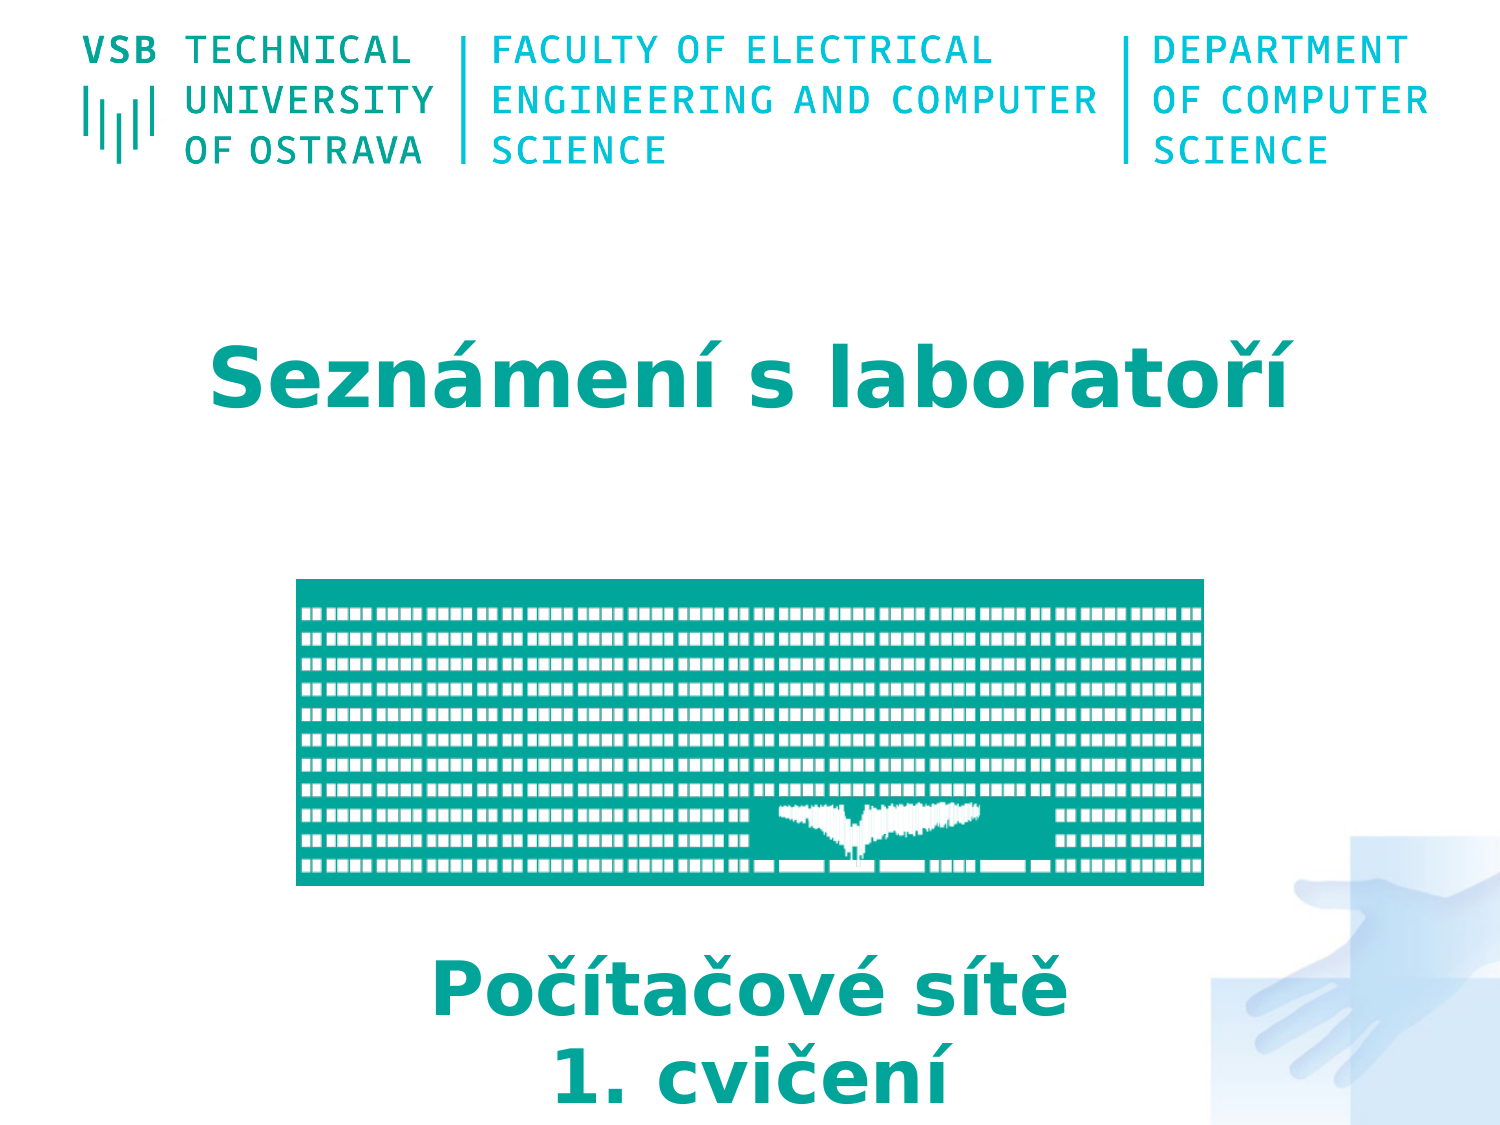

# Seznámení s laboratoří
Počítačové sítě
1. cvičení